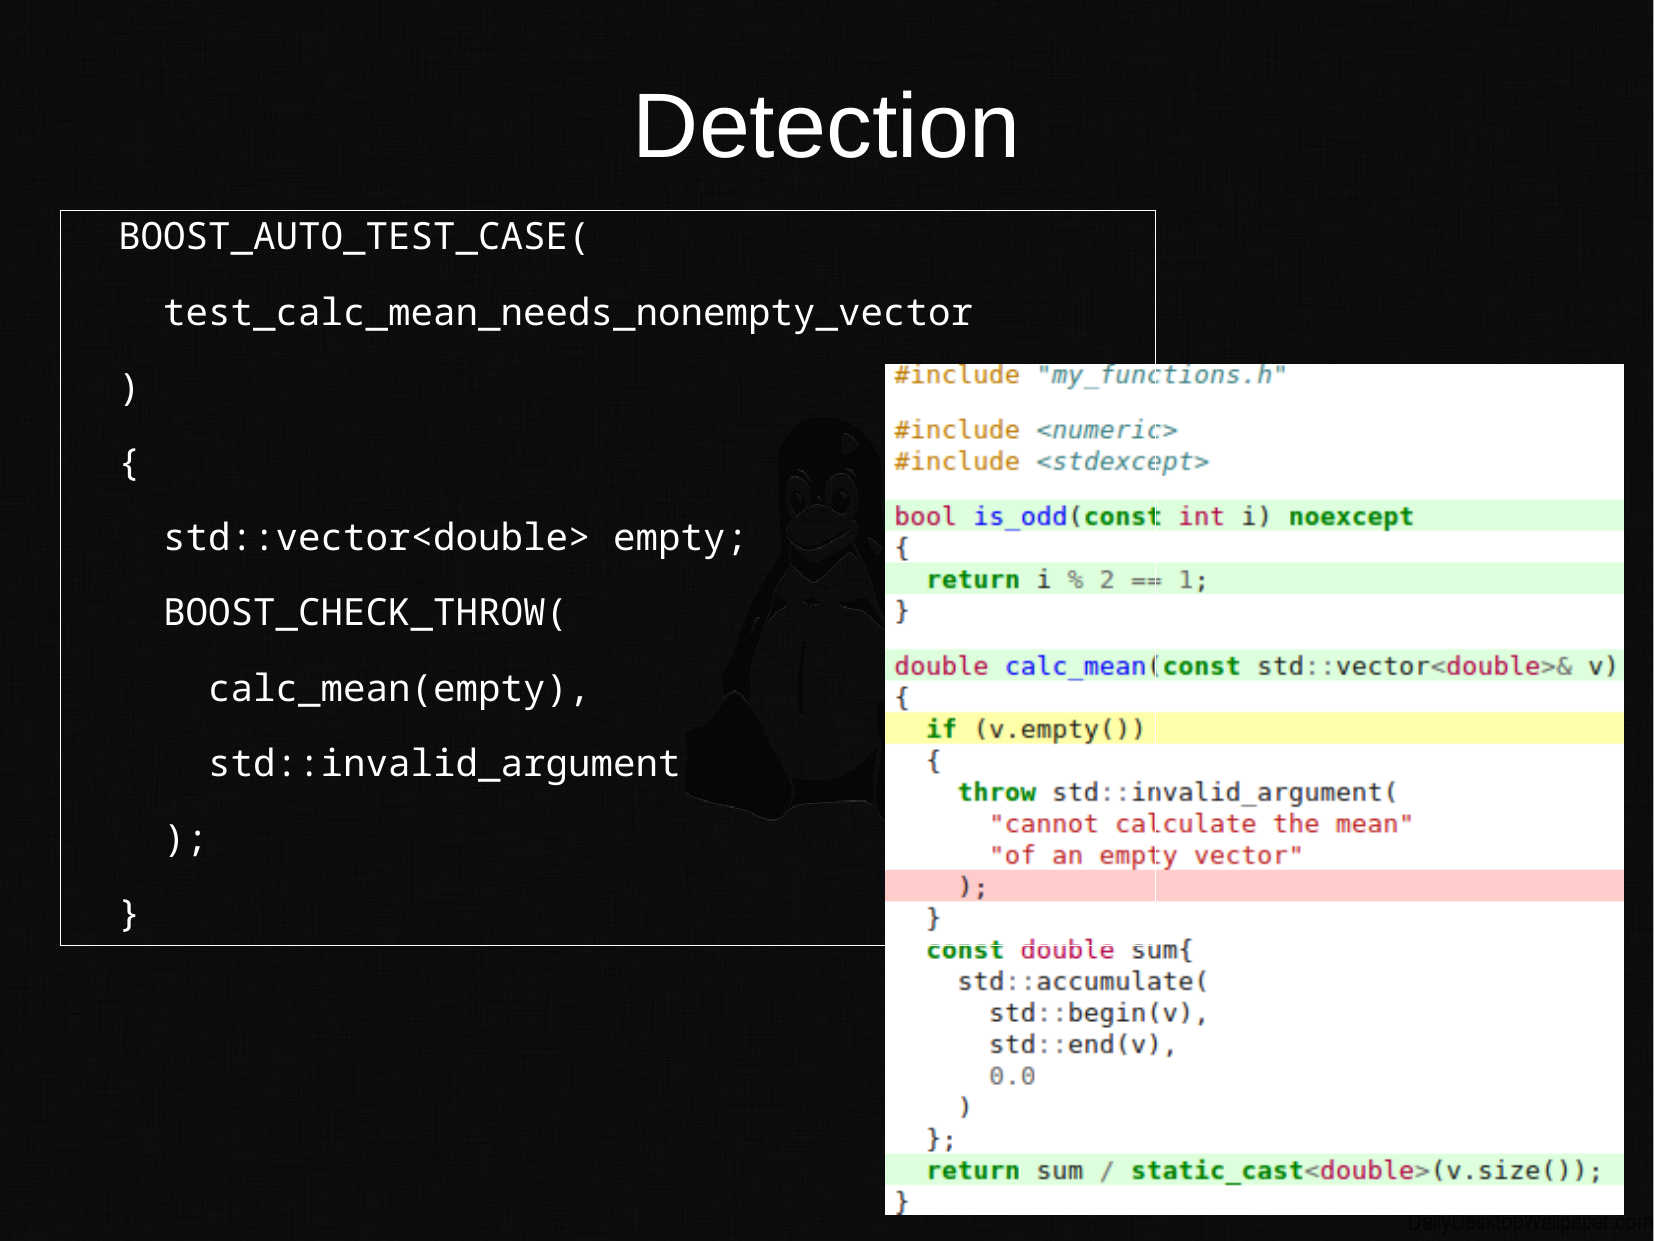

# Detection
BOOST_AUTO_TEST_CASE(
 test_calc_mean_needs_nonempty_vector
)
{
 std::vector<double> empty;
 BOOST_CHECK_THROW(
 calc_mean(empty),
 std::invalid_argument
 );
}